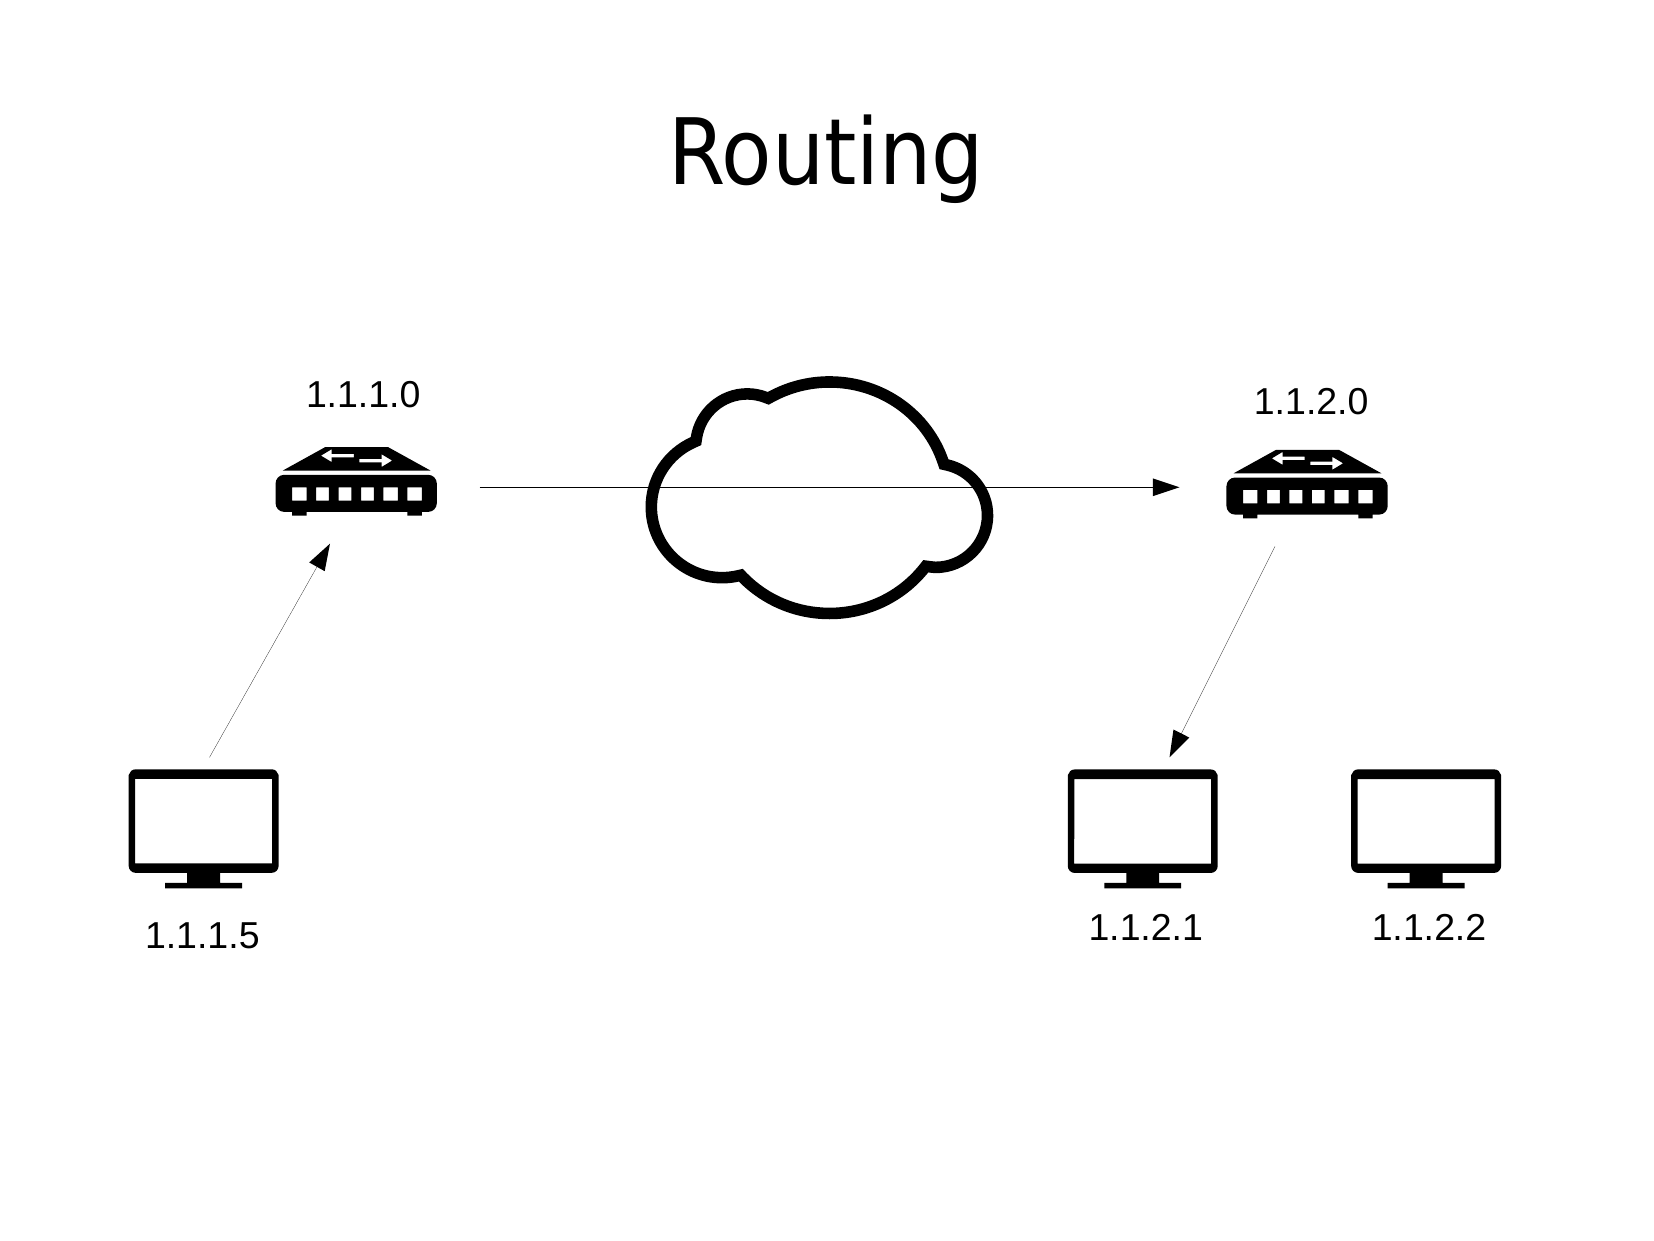

# Routing
1.1.1.0
1.1.2.0
1.1.2.1
1.1.2.2
1.1.1.5